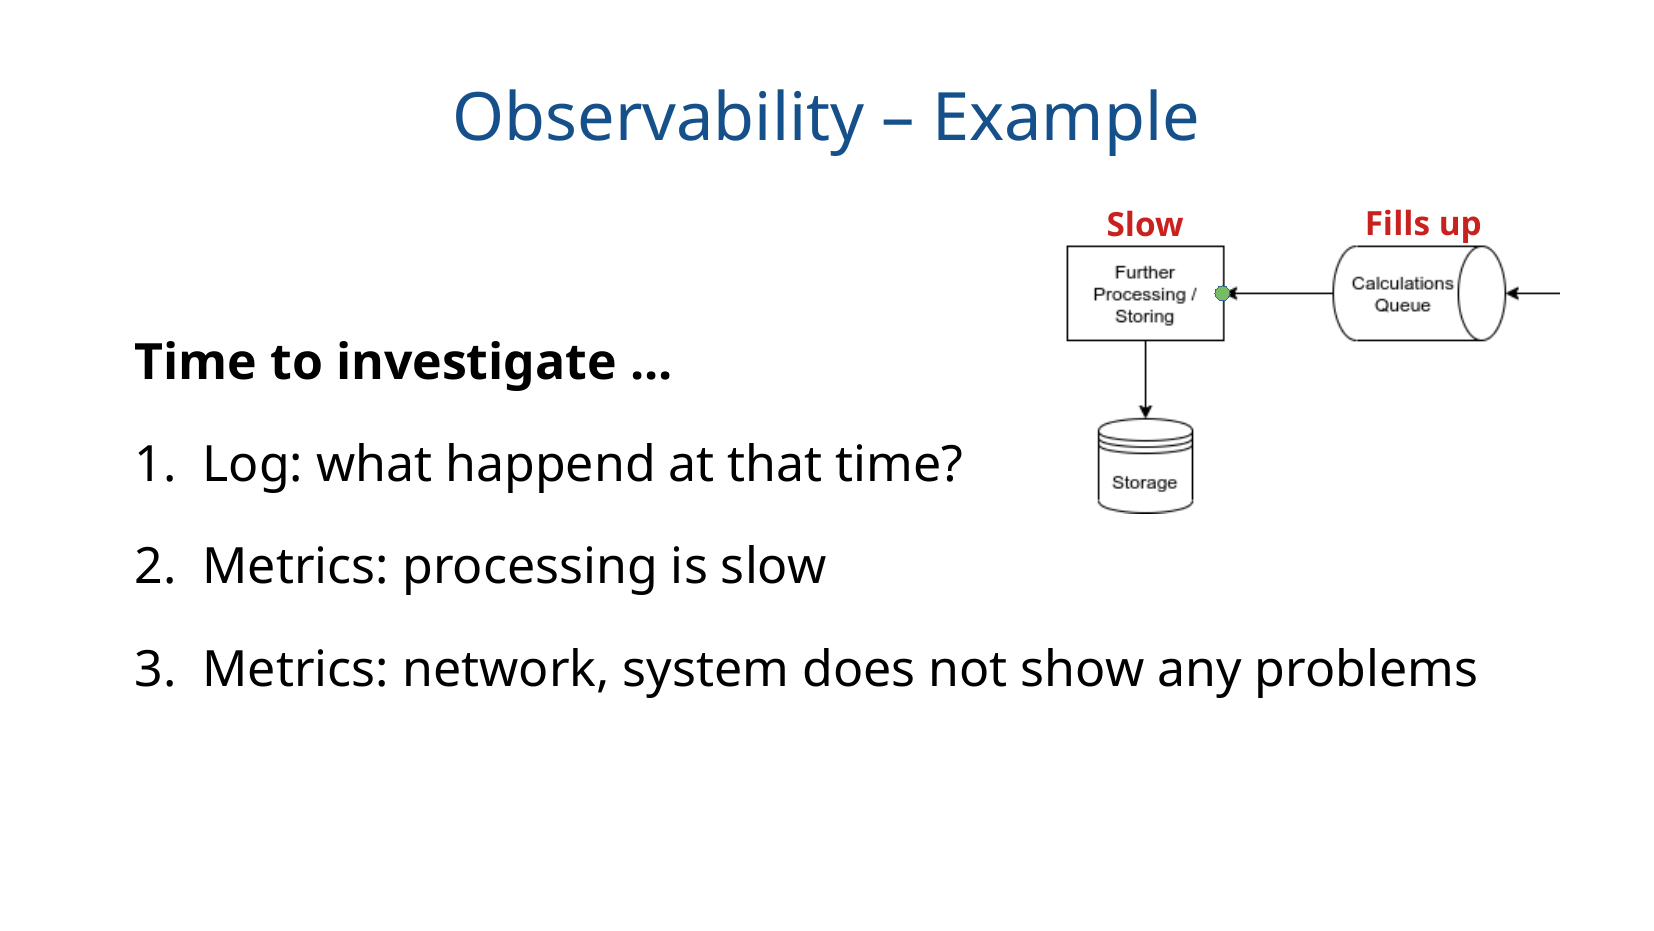

# Observability – Example
Fills up
Slow
Time to investigate ...
 Log: what happend at that time?
 Metrics: processing is slow
 Metrics: network, system does not show any problems